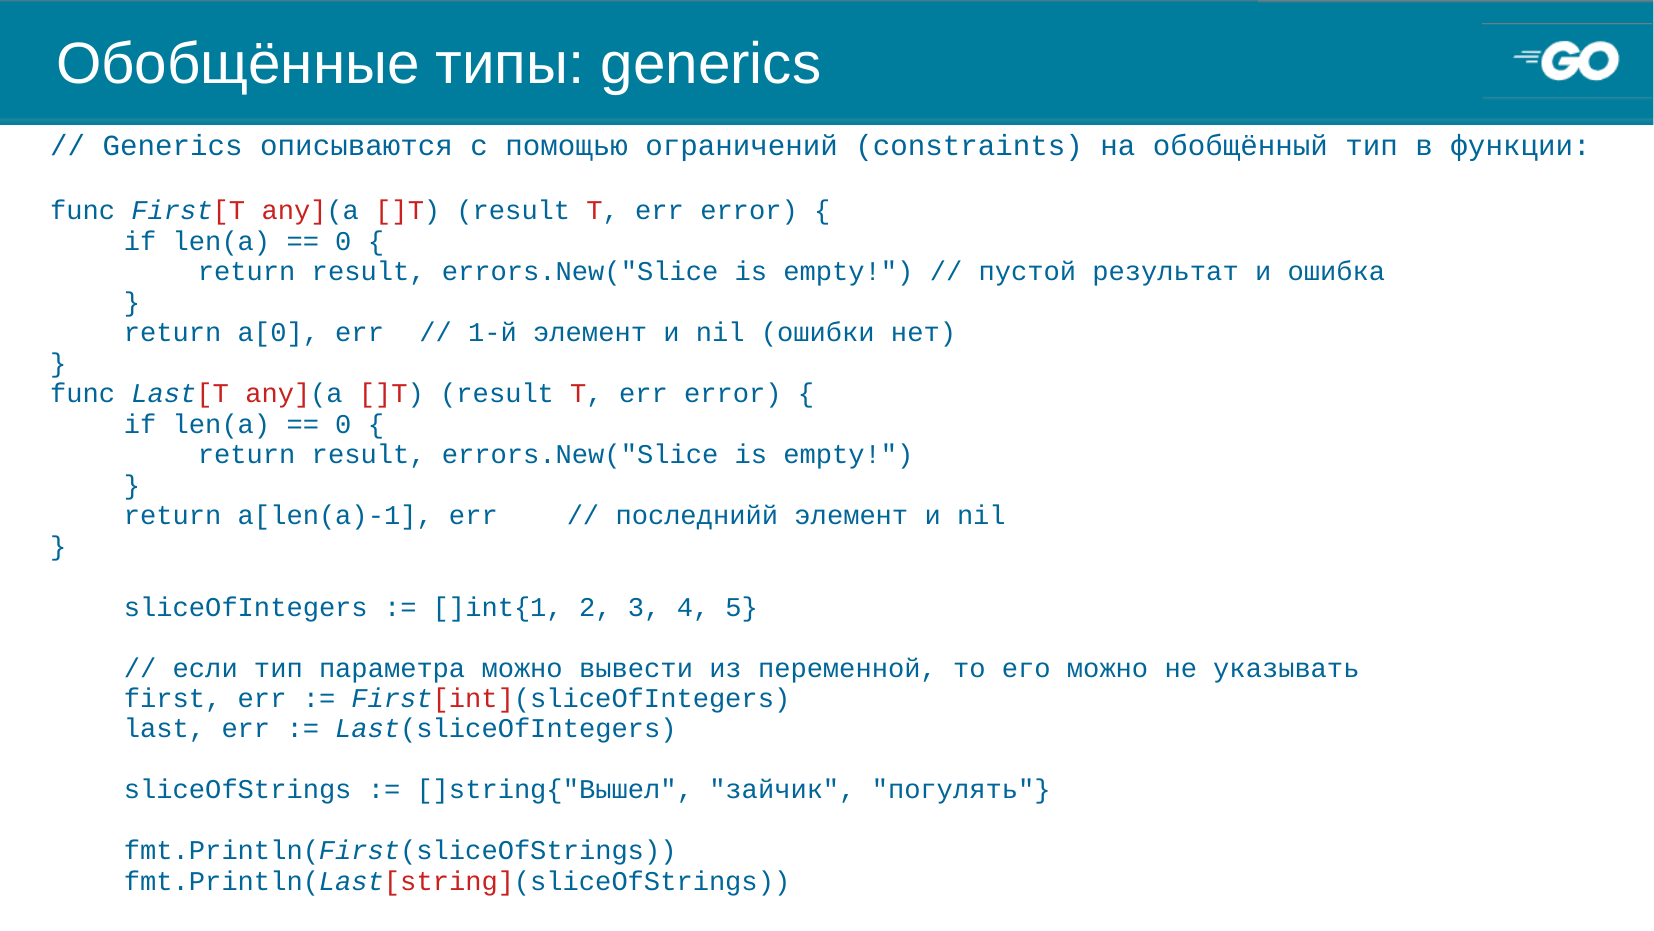

Обобщённые типы: generics
// Generics описываются с помощью ограничений (constraints) на обобщённый тип в функции:
func First[T any](a []T) (result T, err error) {
	if len(a) == 0 {
		return result, errors.New("Slice is empty!") // пустой результат и ошибка
	}
	return a[0], err	// 1-й элемент и nil (ошибки нет)
}
func Last[T any](a []T) (result T, err error) {
	if len(a) == 0 {
		return result, errors.New("Slice is empty!")
	}
	return a[len(a)-1], err	// последнийй элемент и nil
}
	sliceOfIntegers := []int{1, 2, 3, 4, 5}
	// если тип параметра можно вывести из переменной, то его можно не указывать
	first, err := First[int](sliceOfIntegers)
	last, err := Last(sliceOfIntegers)
	sliceOfStrings := []string{"Вышел", "зайчик", "погулять"}
	fmt.Println(First(sliceOfStrings))
	fmt.Println(Last[string](sliceOfStrings))